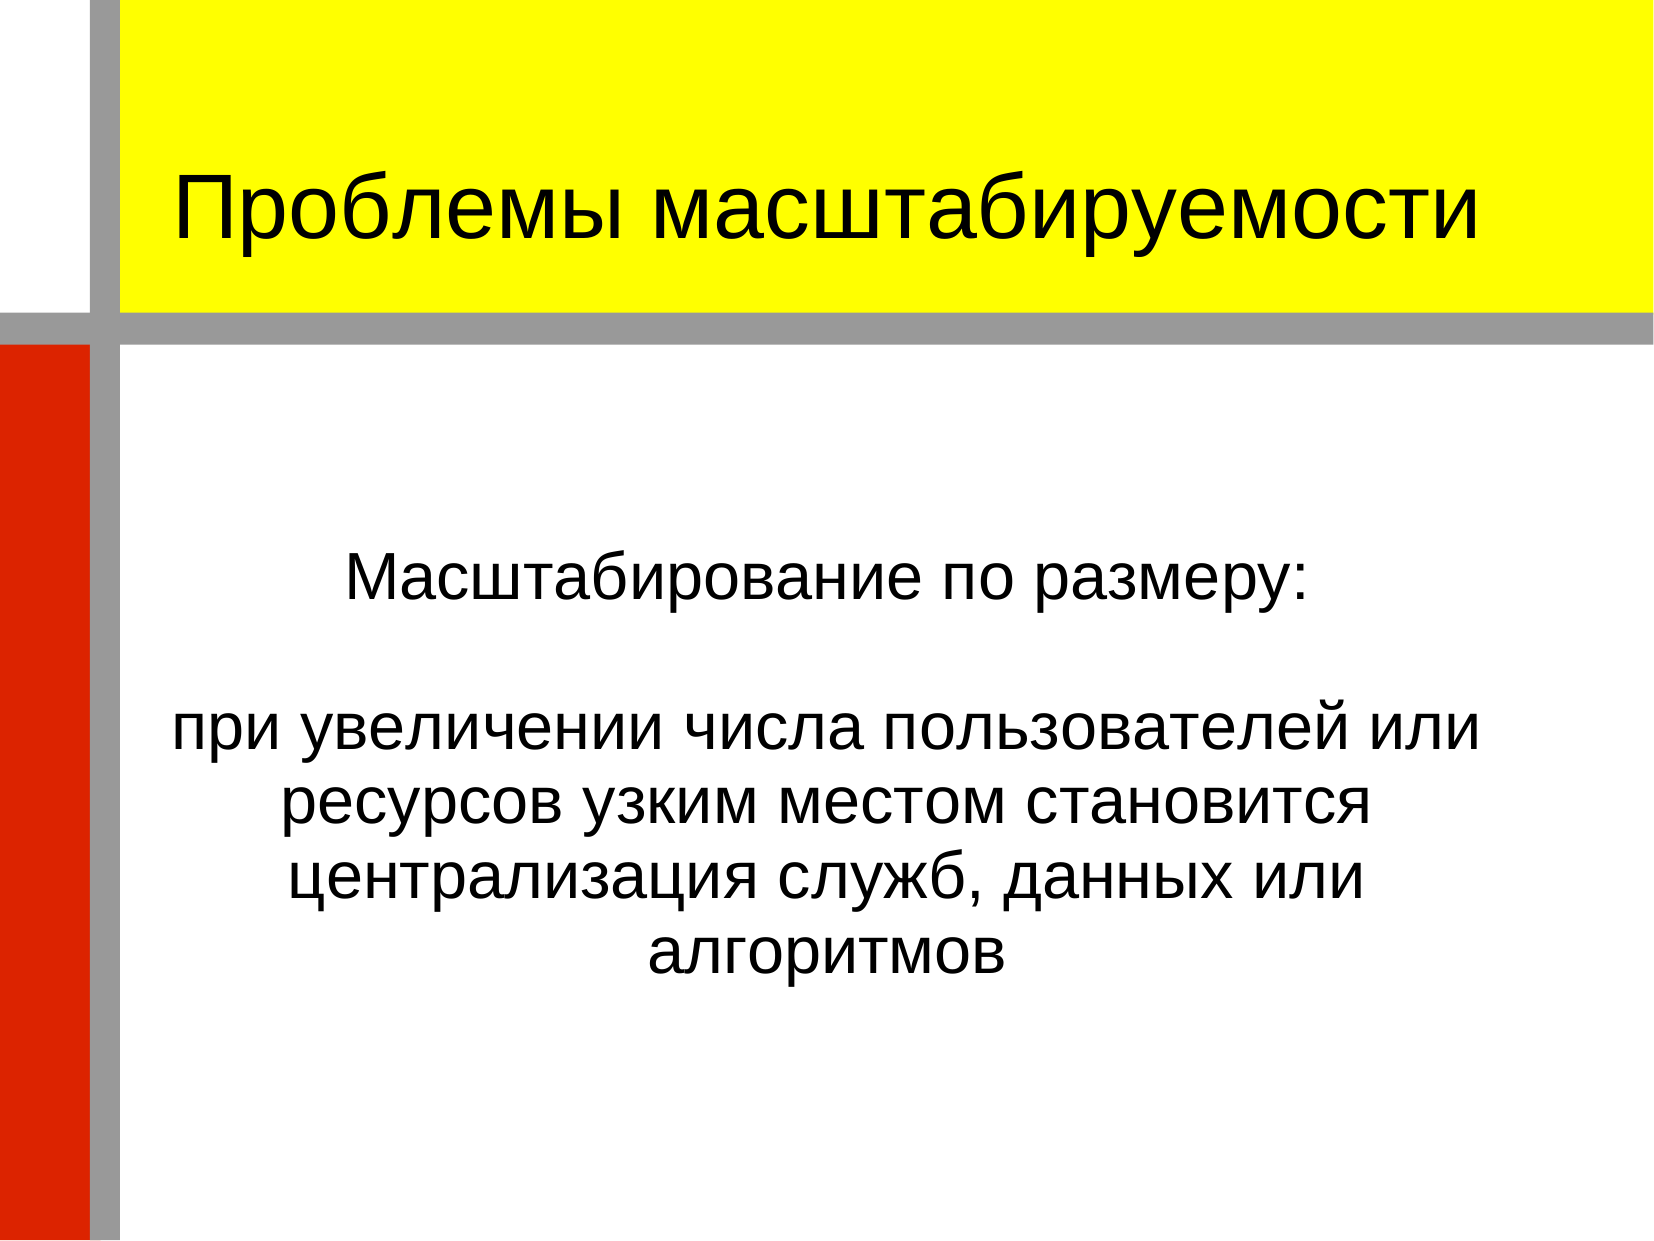

# Проблемы масштабируемости
Масштабирование по размеру:
при увеличении числа пользователей или ресурсов узким местом становится централизация служб, данных или алгоритмов